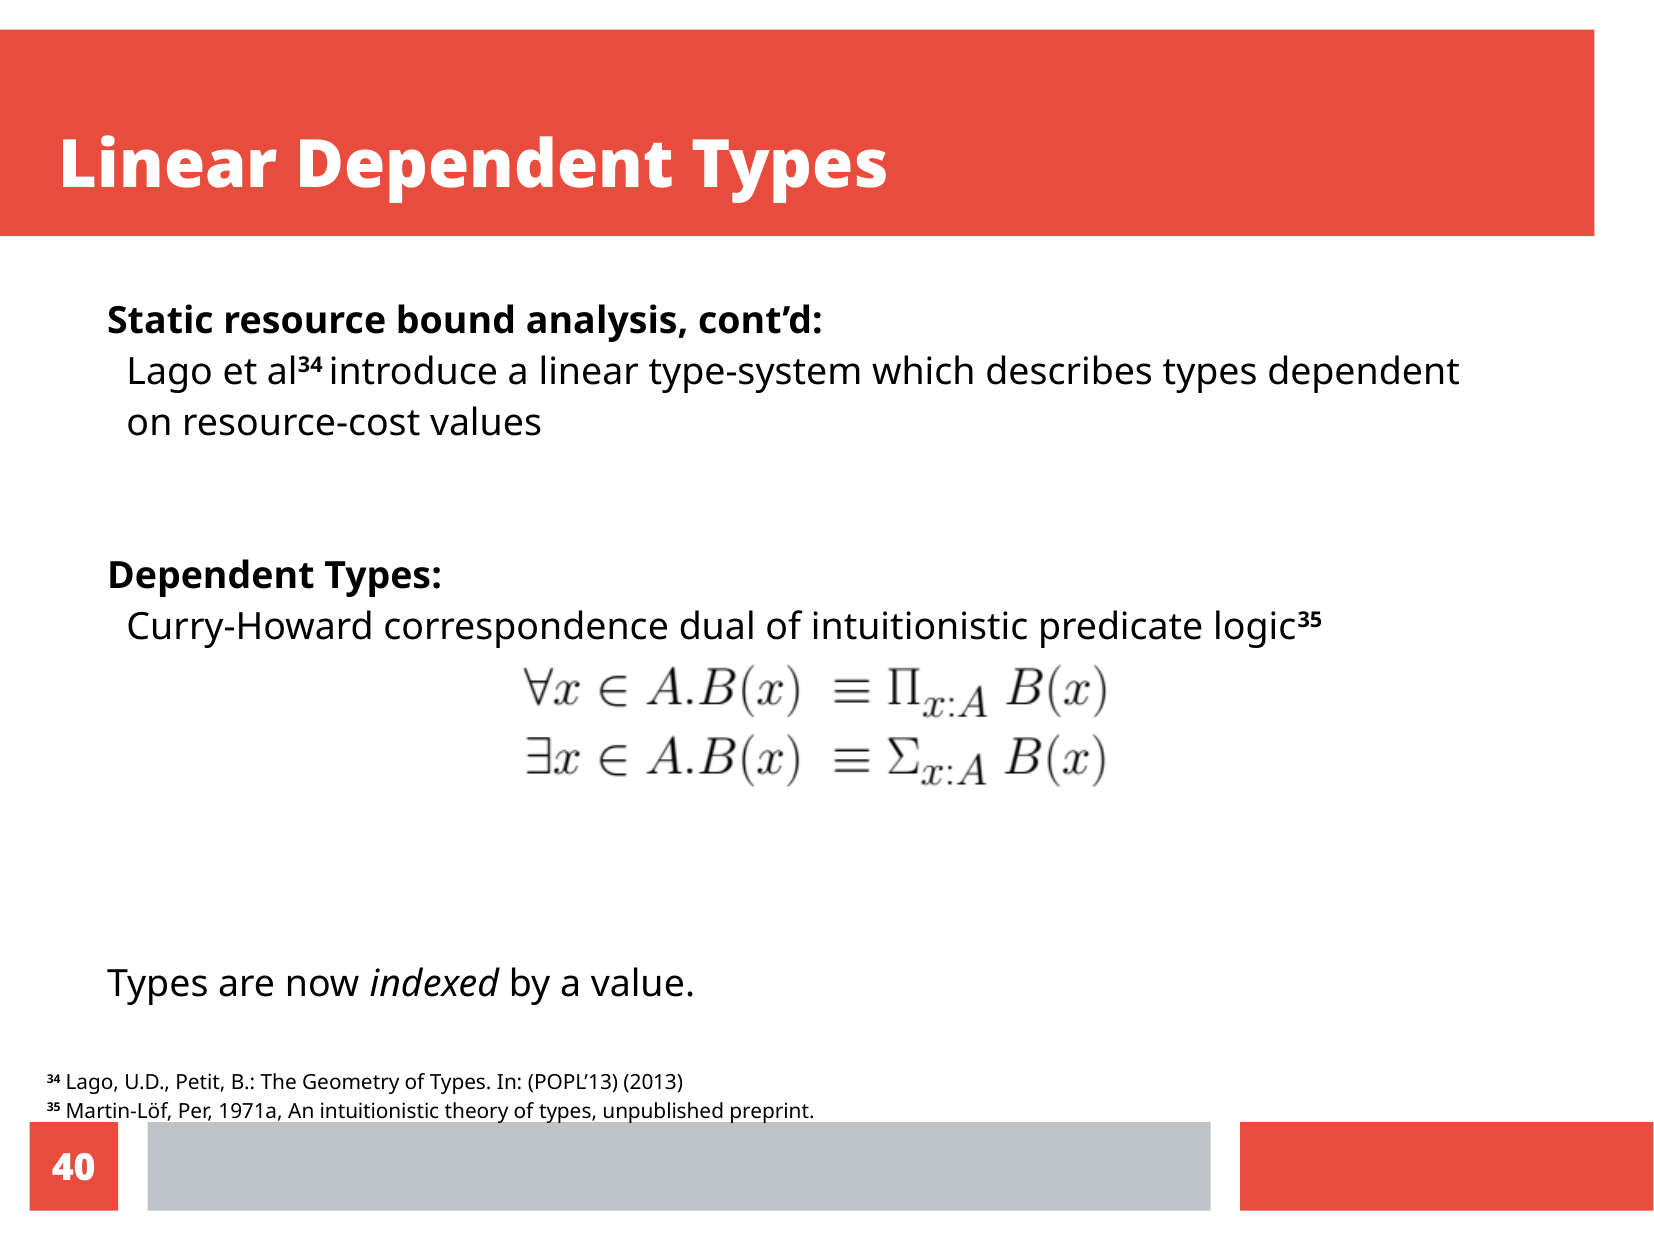

# Linear Dependent Types
Static resource bound analysis, cont’d:
 Lago et al34 introduce a linear type-system which describes types dependent
 on resource-cost values
Dependent Types:
 Curry-Howard correspondence dual of intuitionistic predicate logic35
Types are now indexed by a value.
34 Lago, U.D., Petit, B.: The Geometry of Types. In: (POPL’13) (2013)
35 Martin-Löf, Per, 1971a, An intuitionistic theory of types, unpublished preprint.
40